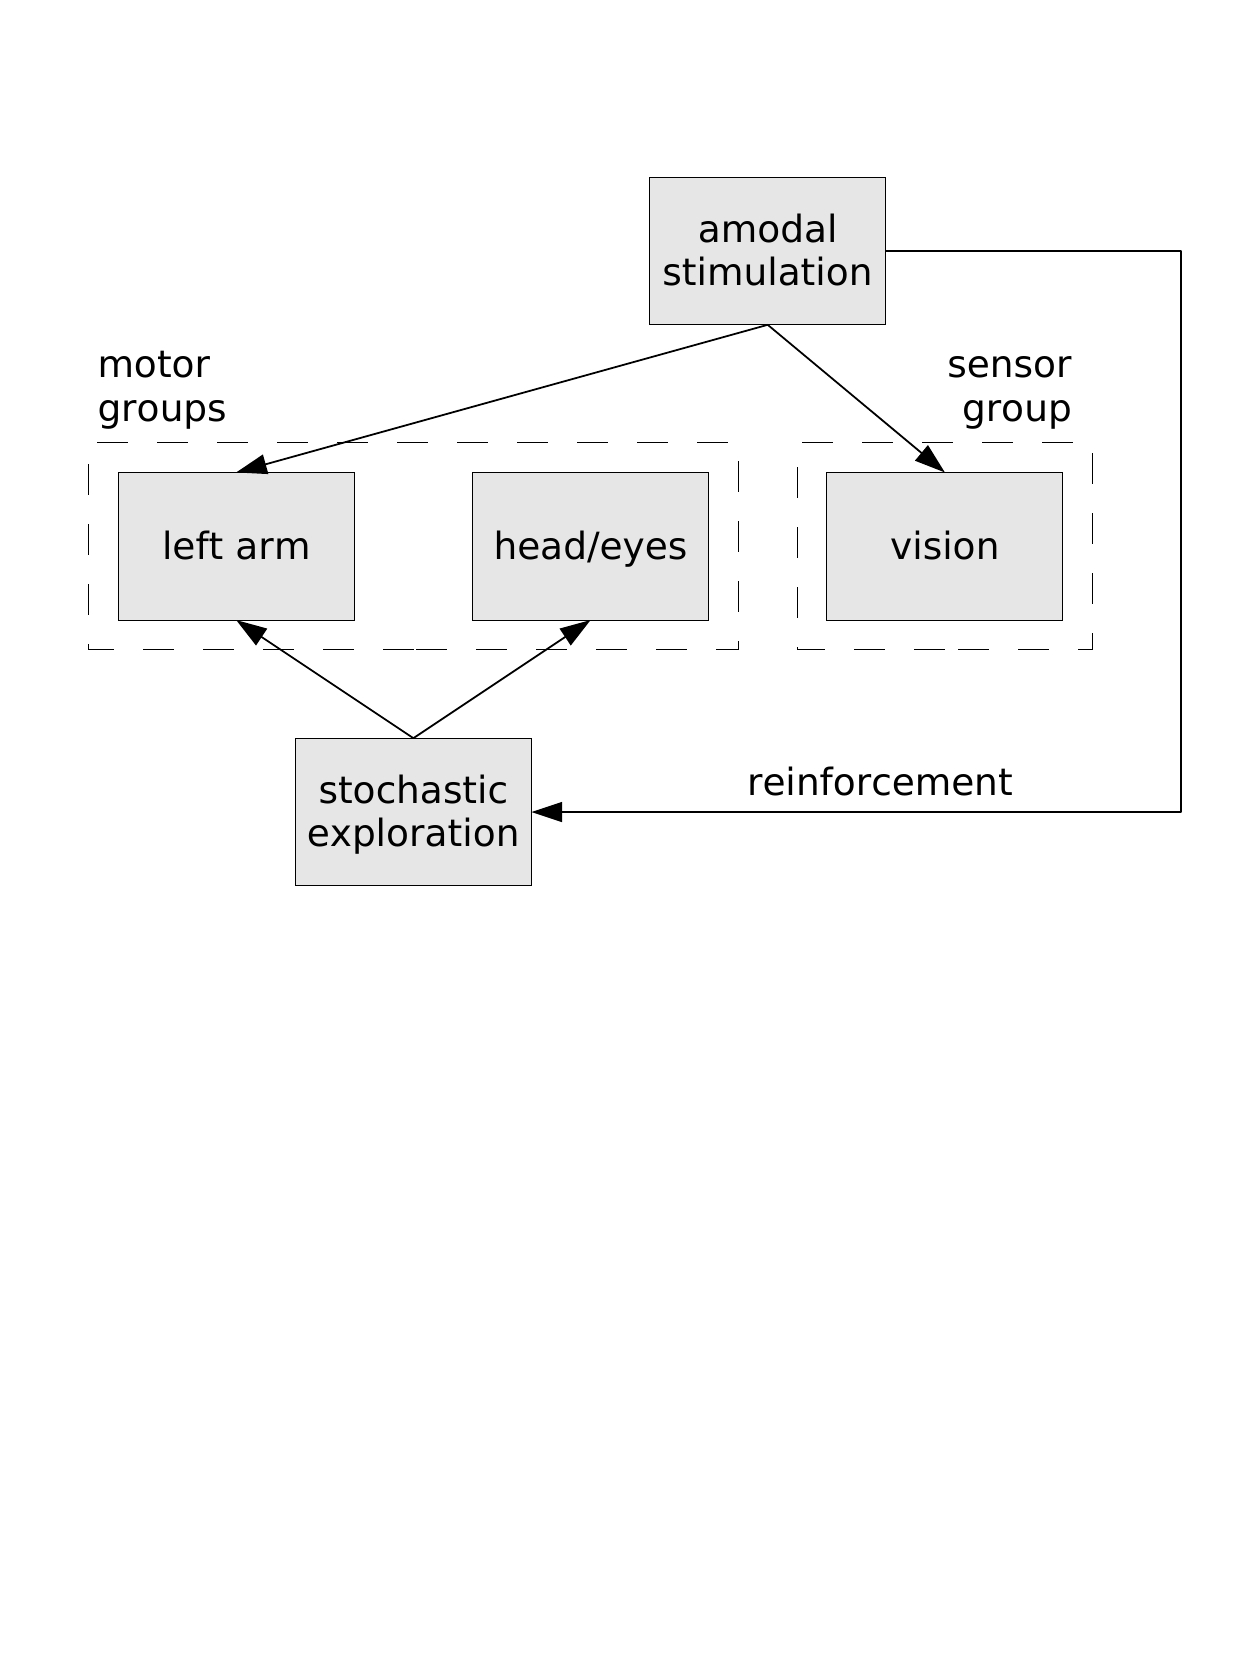

amodal
stimulation
motor
groups
sensor
group
left arm
head/eyes
vision
stochastic
exploration
reinforcement